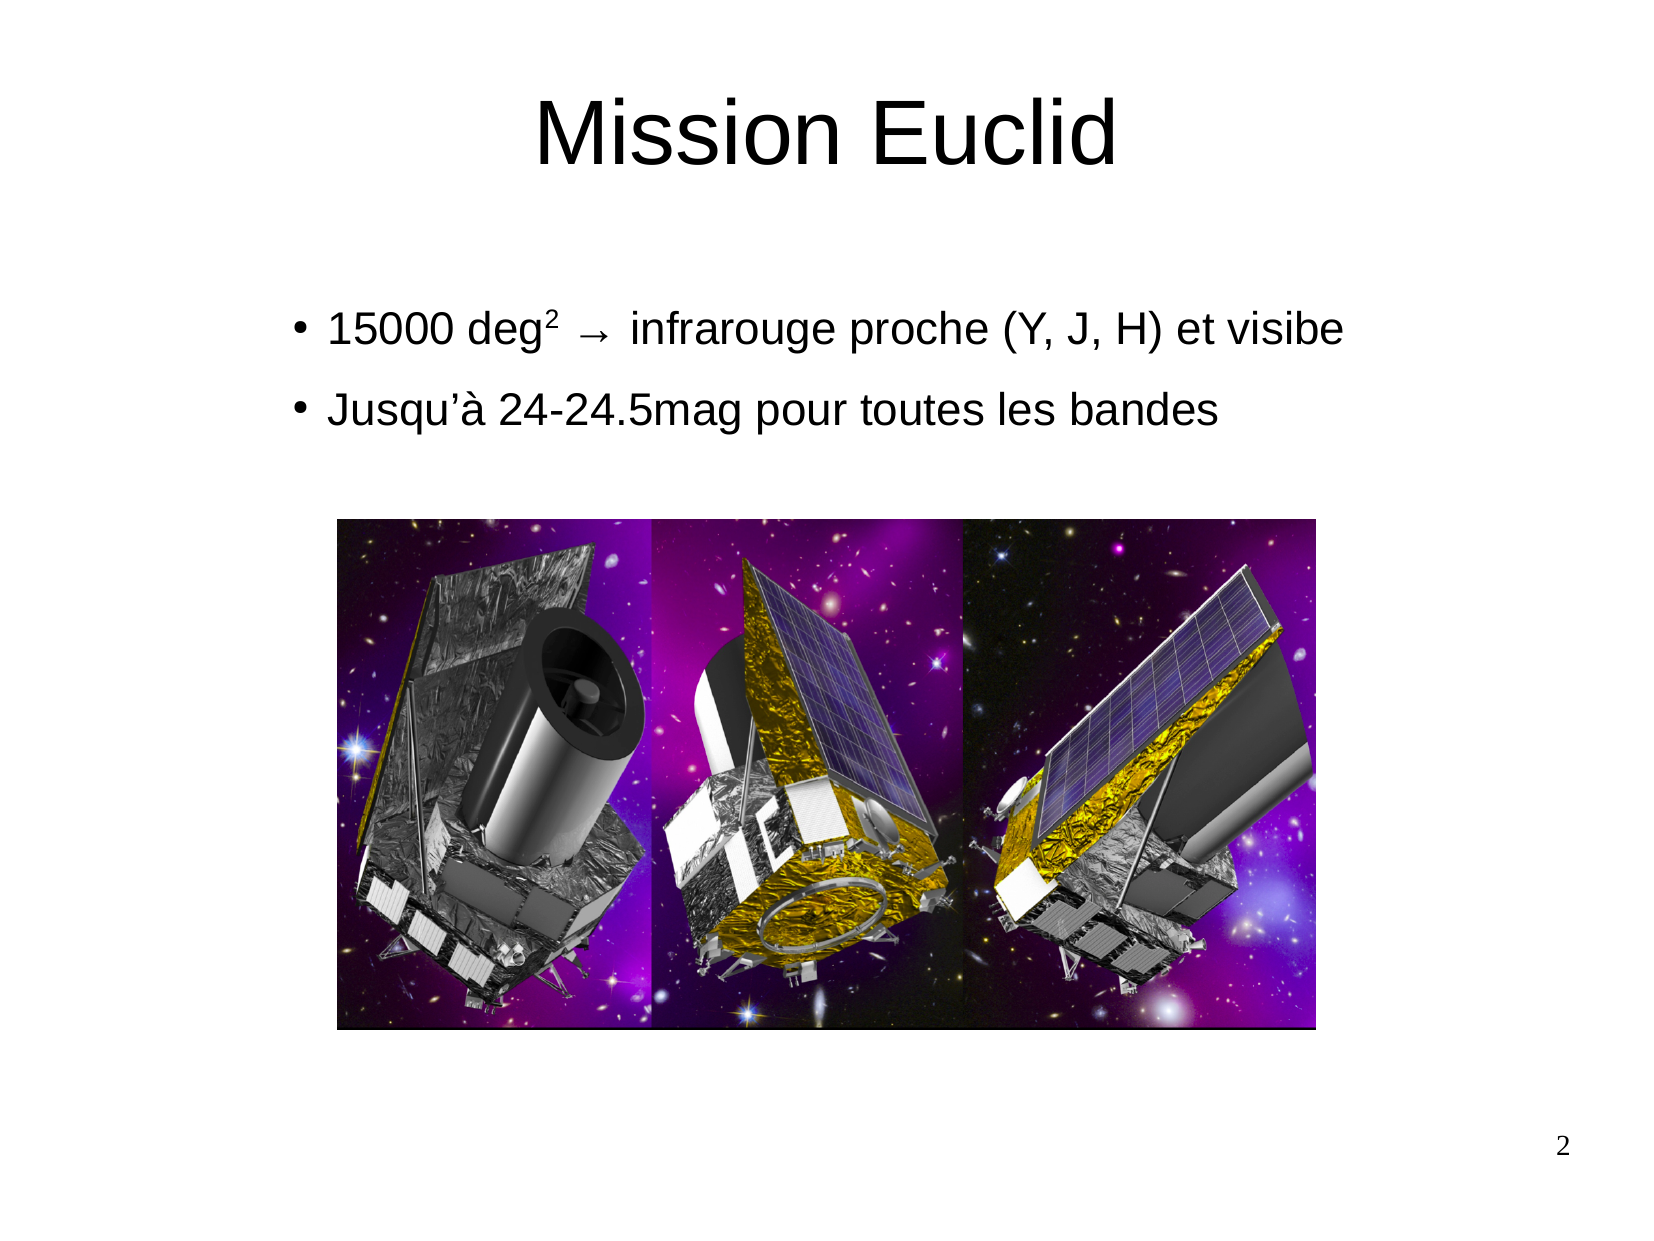

# Mission Euclid
15000 deg2 → infrarouge proche (Y, J, H) et visibe
Jusqu’à 24-24.5mag pour toutes les bandes
2